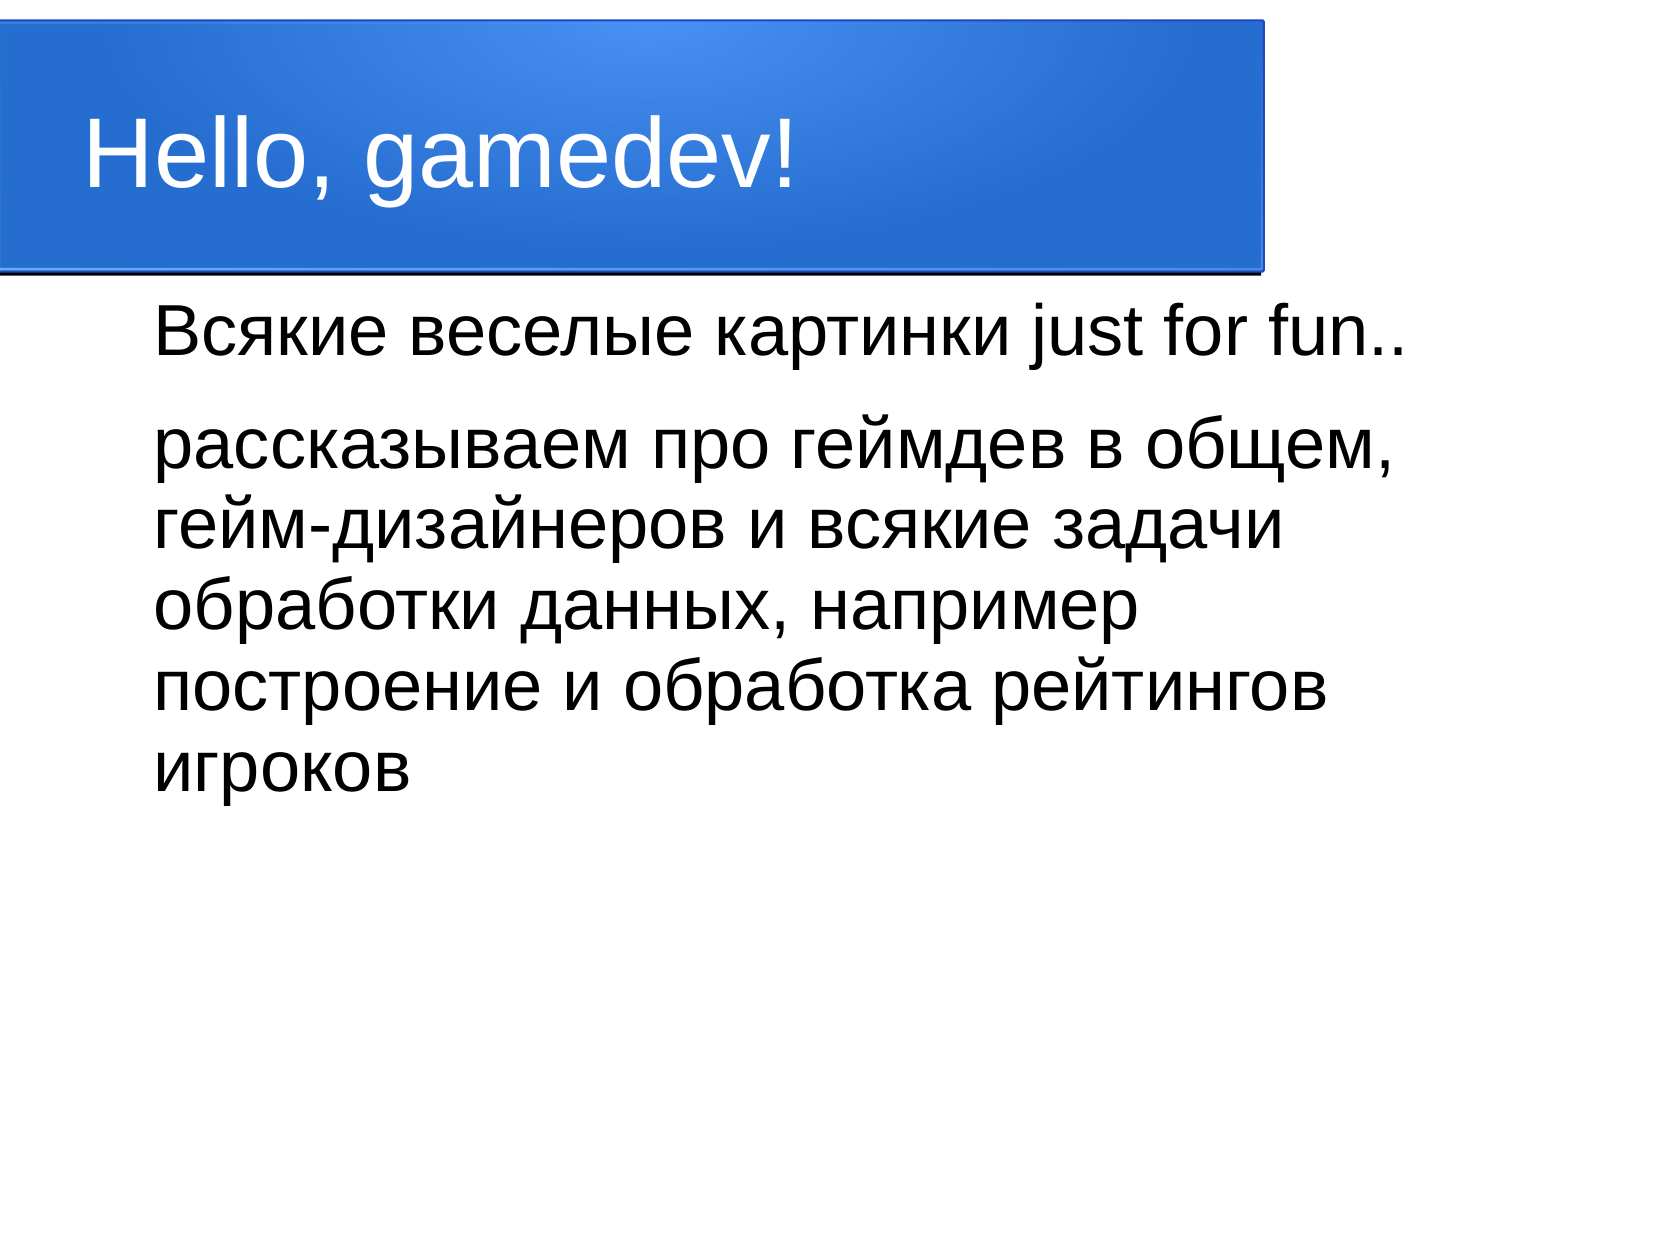

# Hello, gamedev!
Всякие веселые картинки just for fun..
рассказываем про геймдев в общем, гейм-дизайнеров и всякие задачи обработки данных, например построение и обработка рейтингов игроков